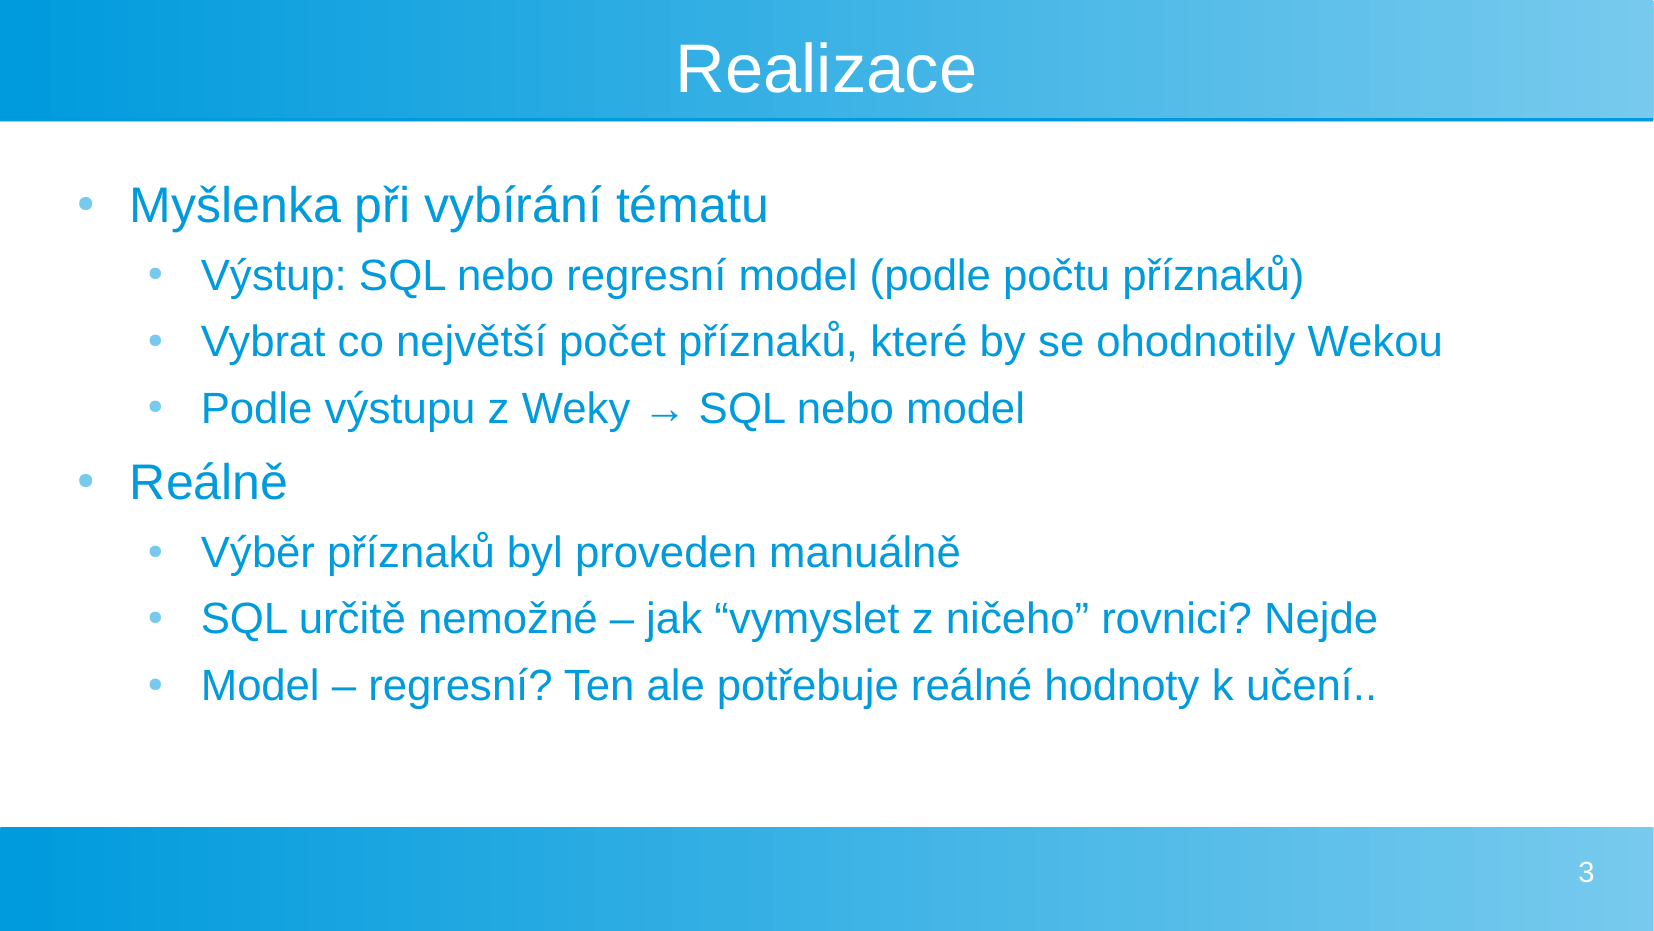

# Realizace
Myšlenka při vybírání tématu
Výstup: SQL nebo regresní model (podle počtu příznaků)
Vybrat co největší počet příznaků, které by se ohodnotily Wekou
Podle výstupu z Weky → SQL nebo model
Reálně
Výběr příznaků byl proveden manuálně
SQL určitě nemožné – jak “vymyslet z ničeho” rovnici? Nejde
Model – regresní? Ten ale potřebuje reálné hodnoty k učení..
3